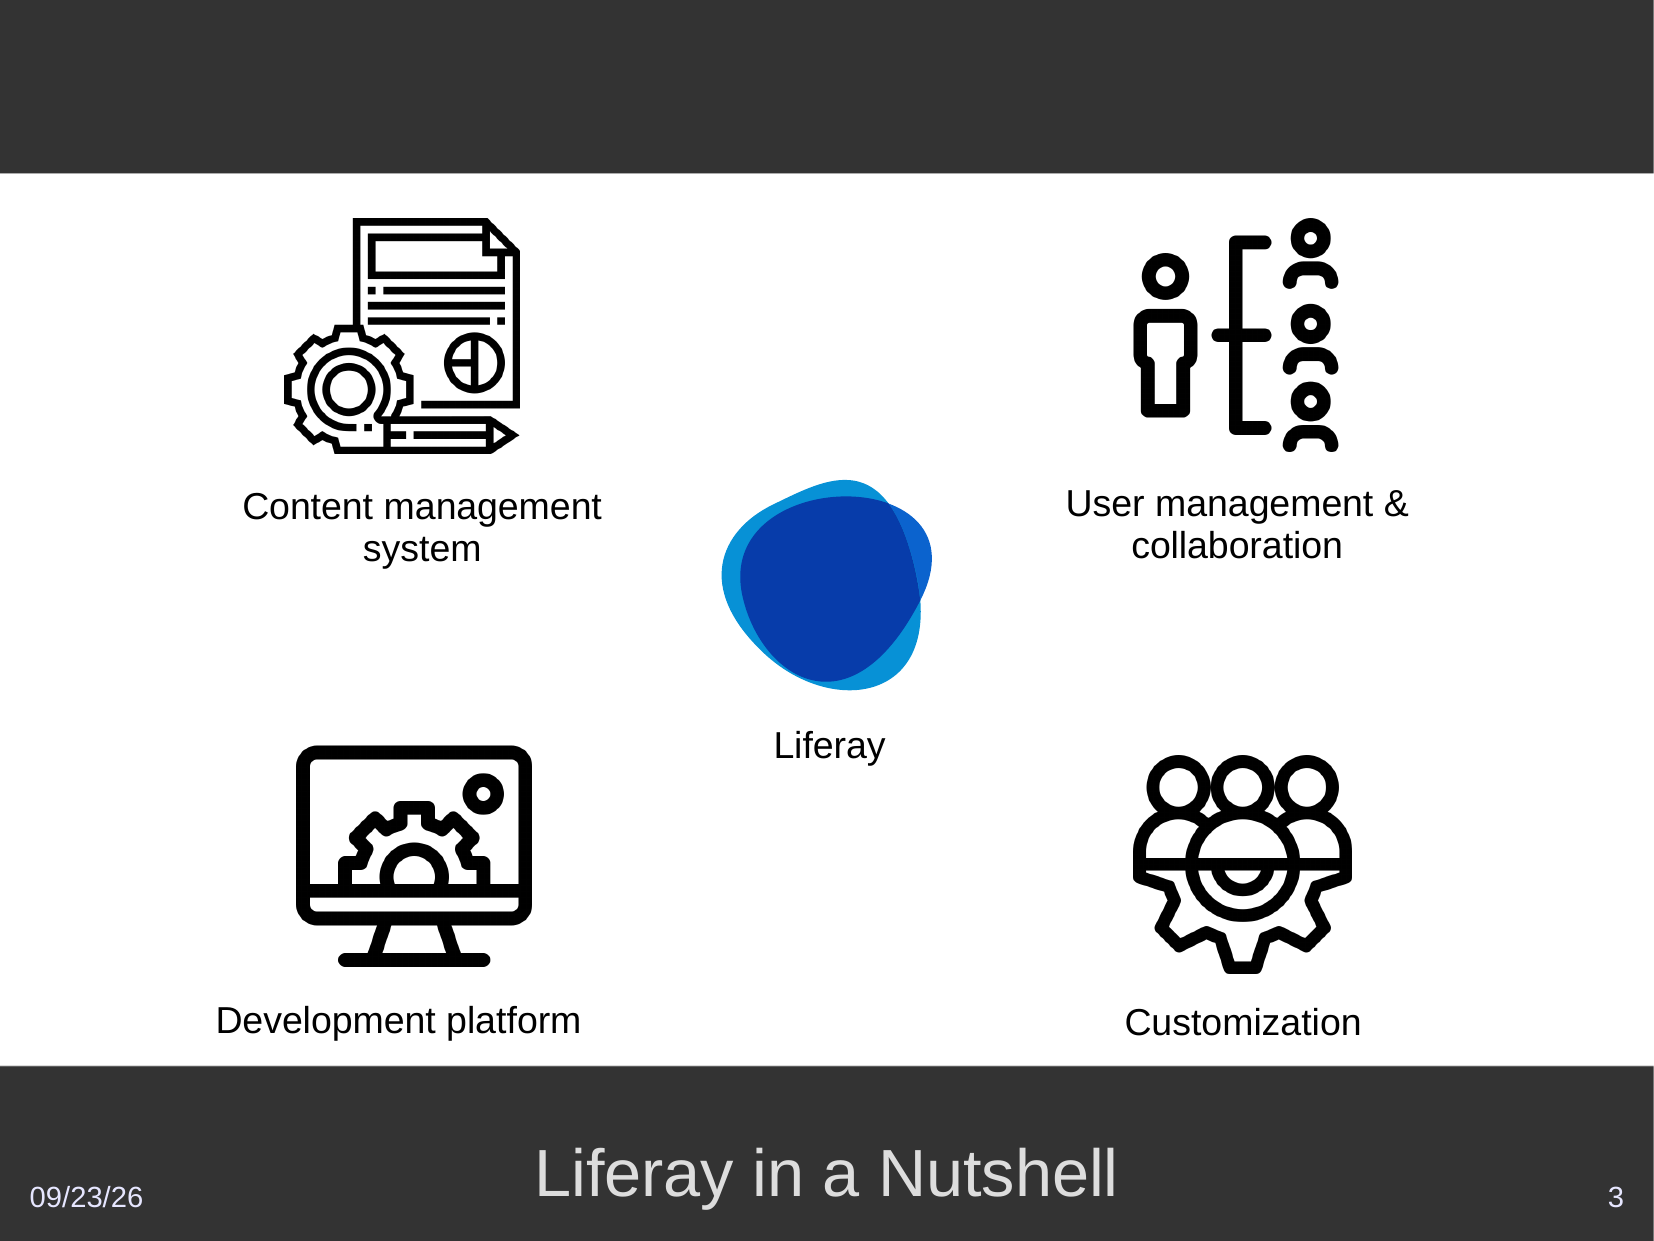

Content management system
User management & collaboration
Liferay
Development platform
Customization
# Liferay in a Nutshell
3